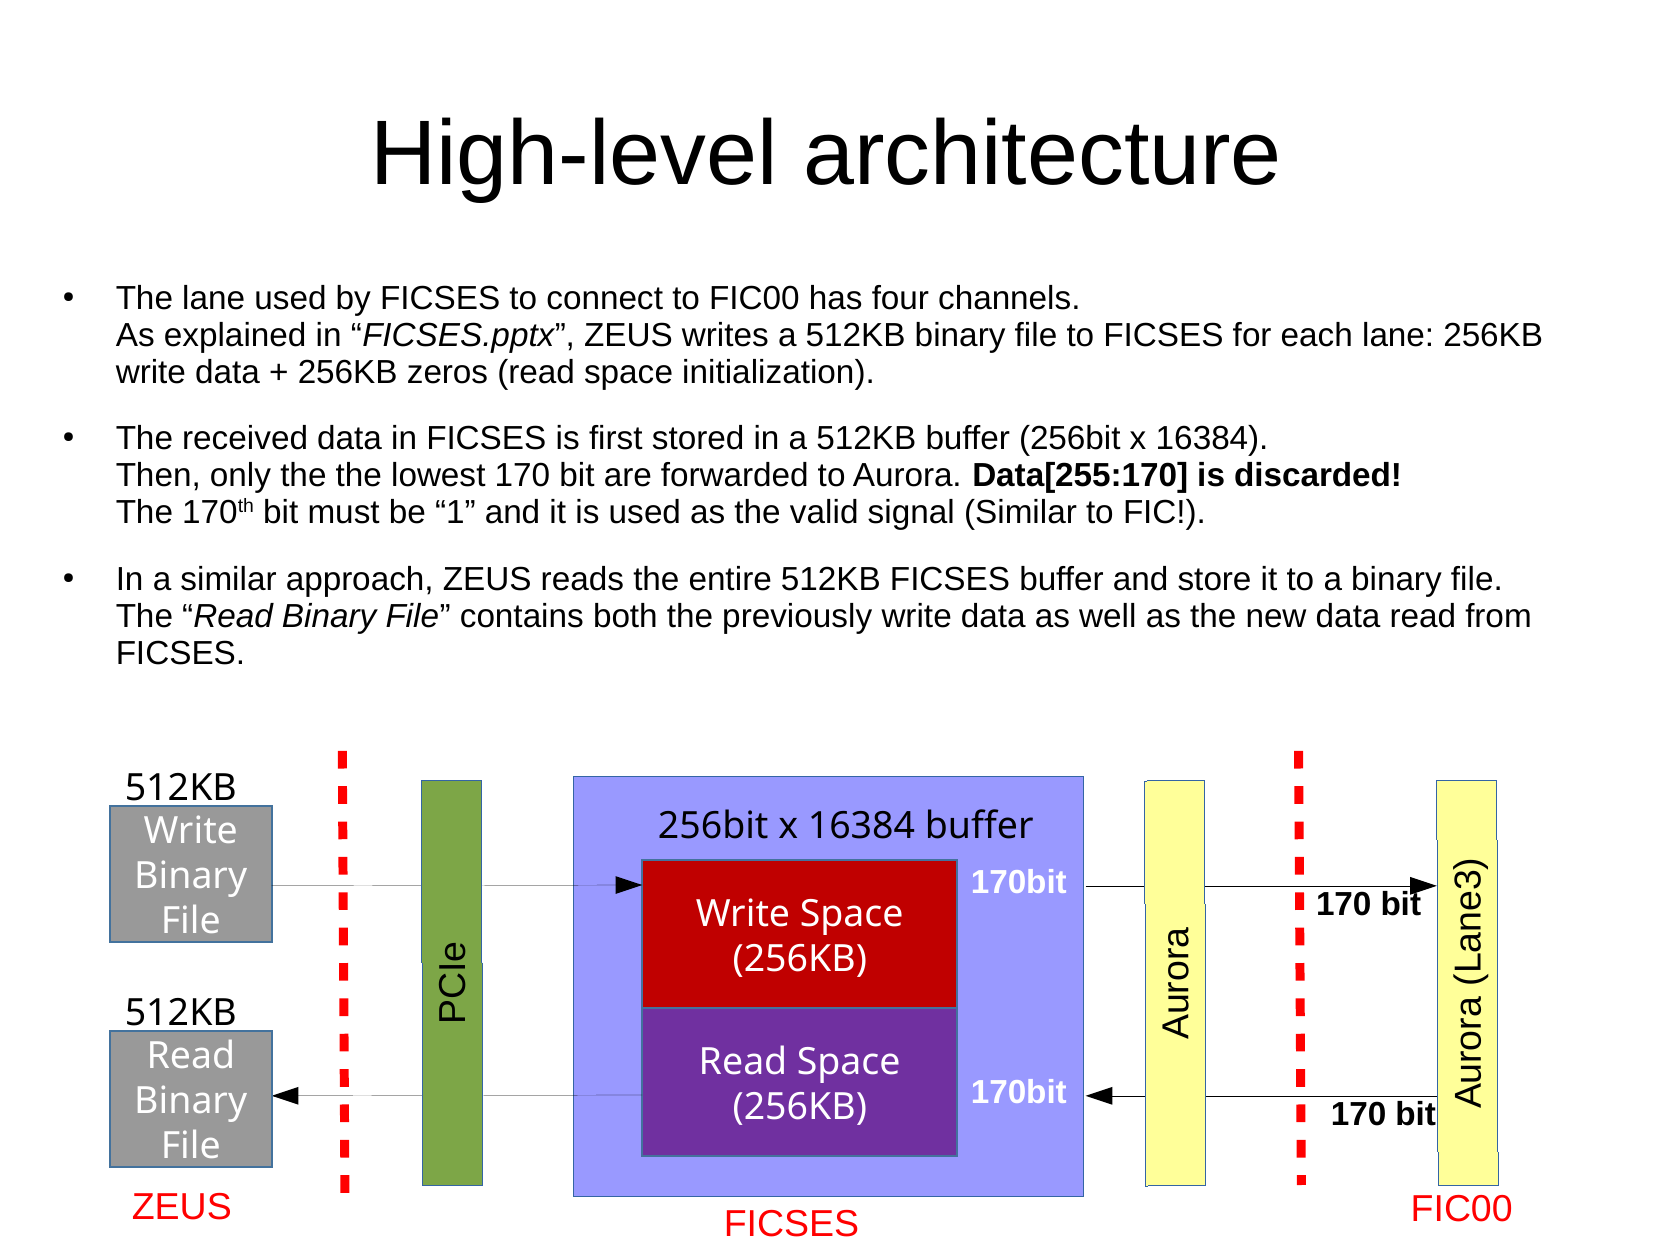

# High-level architecture
The lane used by FICSES to connect to FIC00 has four channels.
As explained in “FICSES.pptx”, ZEUS writes a 512KB binary file to FICSES for each lane: 256KB write data + 256KB zeros (read space initialization).
The received data in FICSES is first stored in a 512KB buffer (256bit x 16384).
Then, only the the lowest 170 bit are forwarded to Aurora. Data[255:170] is discarded!
The 170th bit must be “1” and it is used as the valid signal (Similar to FIC!).
In a similar approach, ZEUS reads the entire 512KB FICSES buffer and store it to a binary file.
The “Read Binary File” contains both the previously write data as well as the new data read from FICSES.
512KB
256bit x 16384 buffer
Write Binary File
Write Space
(256KB)
170bit
170 bit
PCIe
Aurora (Lane3)
Aurora
512KB
Read Space
(256KB)
Read Binary File
170bit
170 bit
ZEUS
FIC00
FICSES